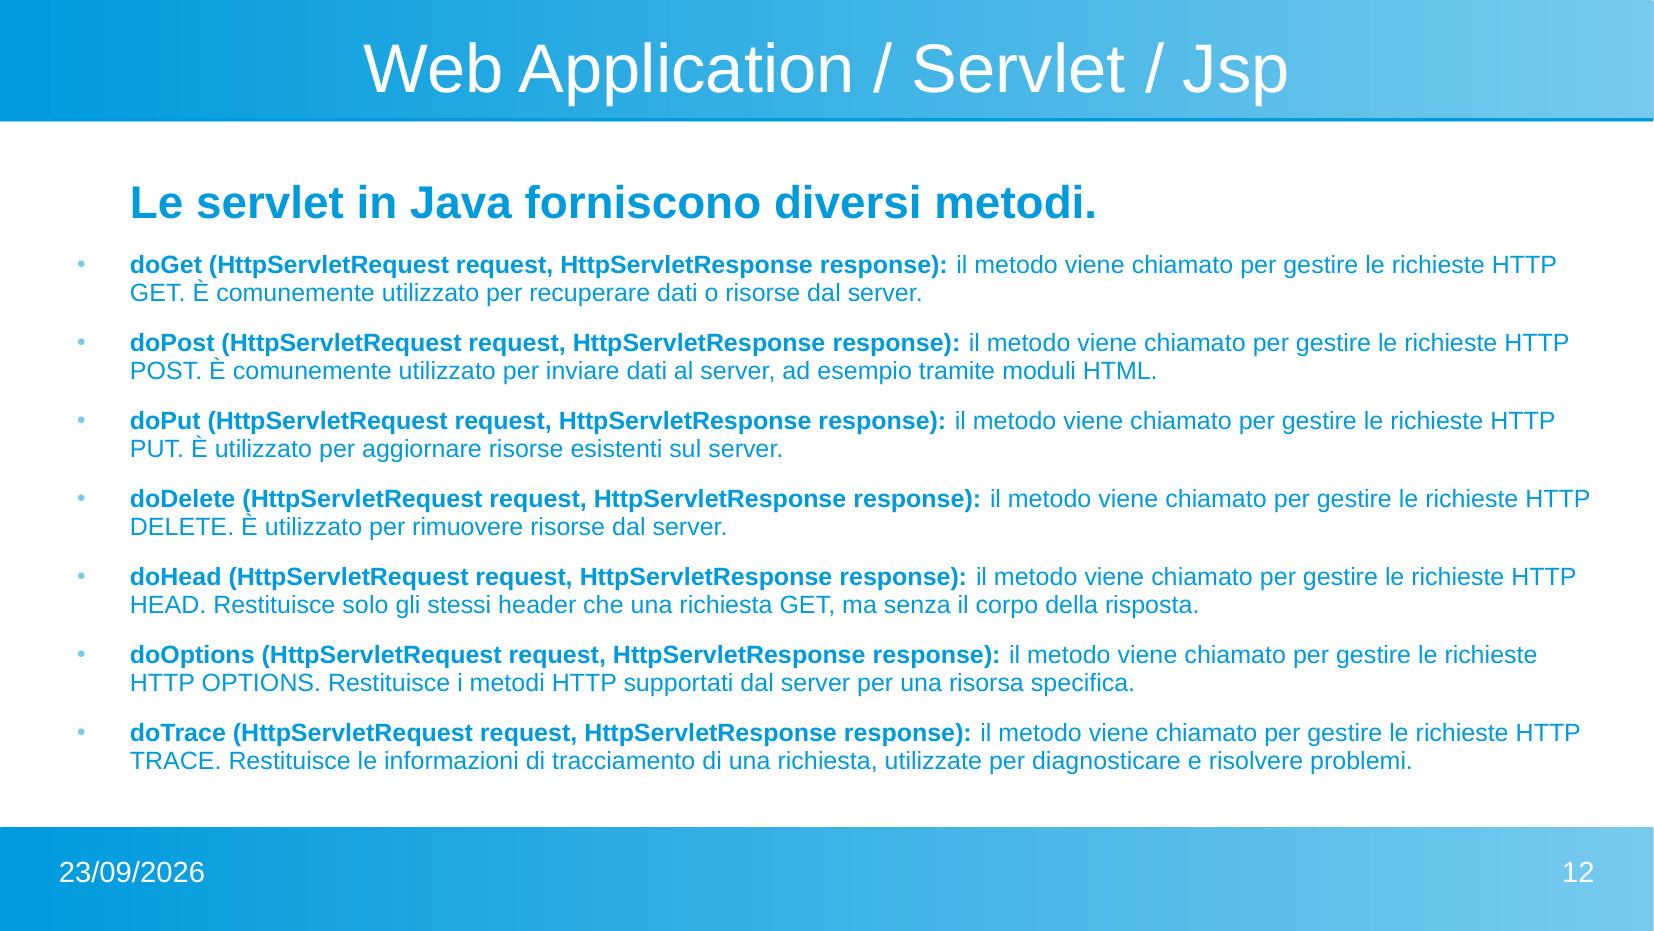

# Web Application / Servlet / Jsp
Le servlet in Java forniscono diversi metodi.
doGet (HttpServletRequest request, HttpServletResponse response): il metodo viene chiamato per gestire le richieste HTTP GET. È comunemente utilizzato per recuperare dati o risorse dal server.
doPost (HttpServletRequest request, HttpServletResponse response): il metodo viene chiamato per gestire le richieste HTTP POST. È comunemente utilizzato per inviare dati al server, ad esempio tramite moduli HTML.
doPut (HttpServletRequest request, HttpServletResponse response): il metodo viene chiamato per gestire le richieste HTTP PUT. È utilizzato per aggiornare risorse esistenti sul server.
doDelete (HttpServletRequest request, HttpServletResponse response): il metodo viene chiamato per gestire le richieste HTTP DELETE. È utilizzato per rimuovere risorse dal server.
doHead (HttpServletRequest request, HttpServletResponse response): il metodo viene chiamato per gestire le richieste HTTP HEAD. Restituisce solo gli stessi header che una richiesta GET, ma senza il corpo della risposta.
doOptions (HttpServletRequest request, HttpServletResponse response): il metodo viene chiamato per gestire le richieste HTTP OPTIONS. Restituisce i metodi HTTP supportati dal server per una risorsa specifica.
doTrace (HttpServletRequest request, HttpServletResponse response): il metodo viene chiamato per gestire le richieste HTTP TRACE. Restituisce le informazioni di tracciamento di una richiesta, utilizzate per diagnosticare e risolvere problemi.
12